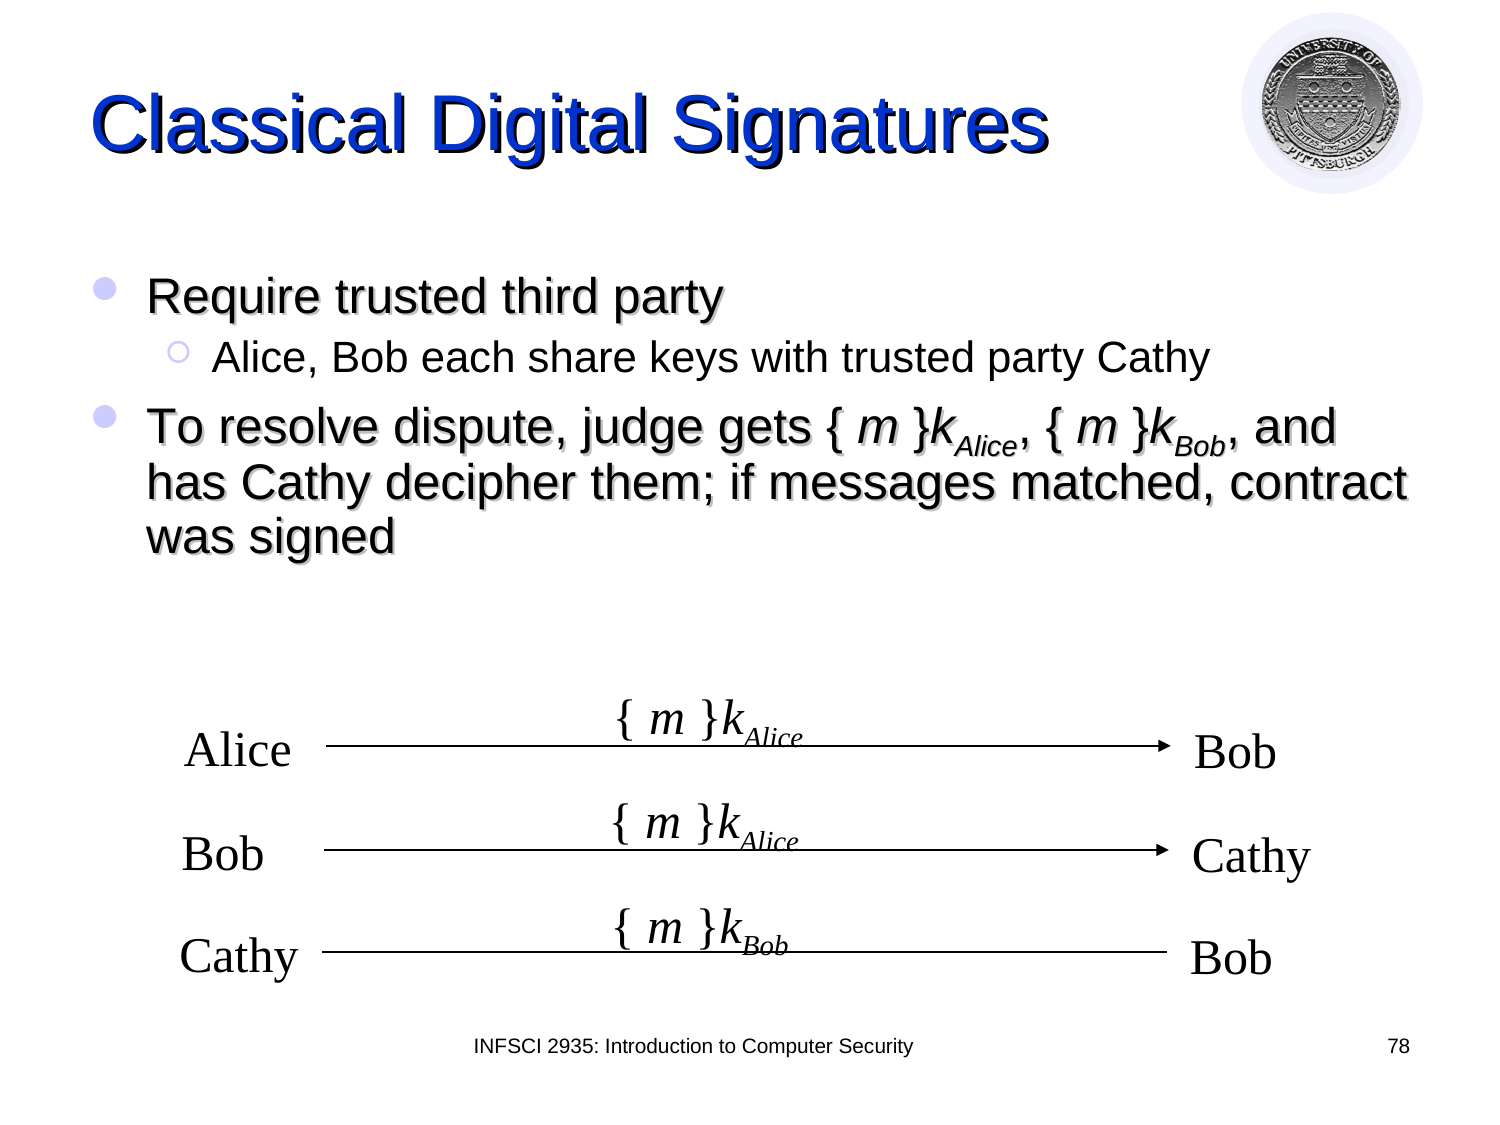

# Classical Digital Signatures
Require trusted third party
Alice, Bob each share keys with trusted party Cathy
To resolve dispute, judge gets { m }kAlice, { m }kBob, and has Cathy decipher them; if messages matched, contract was signed
{ m }kAlice
Alice
Bob
{ m }kAlice
Bob
Cathy
{ m }kBob
Cathy
Bob
78